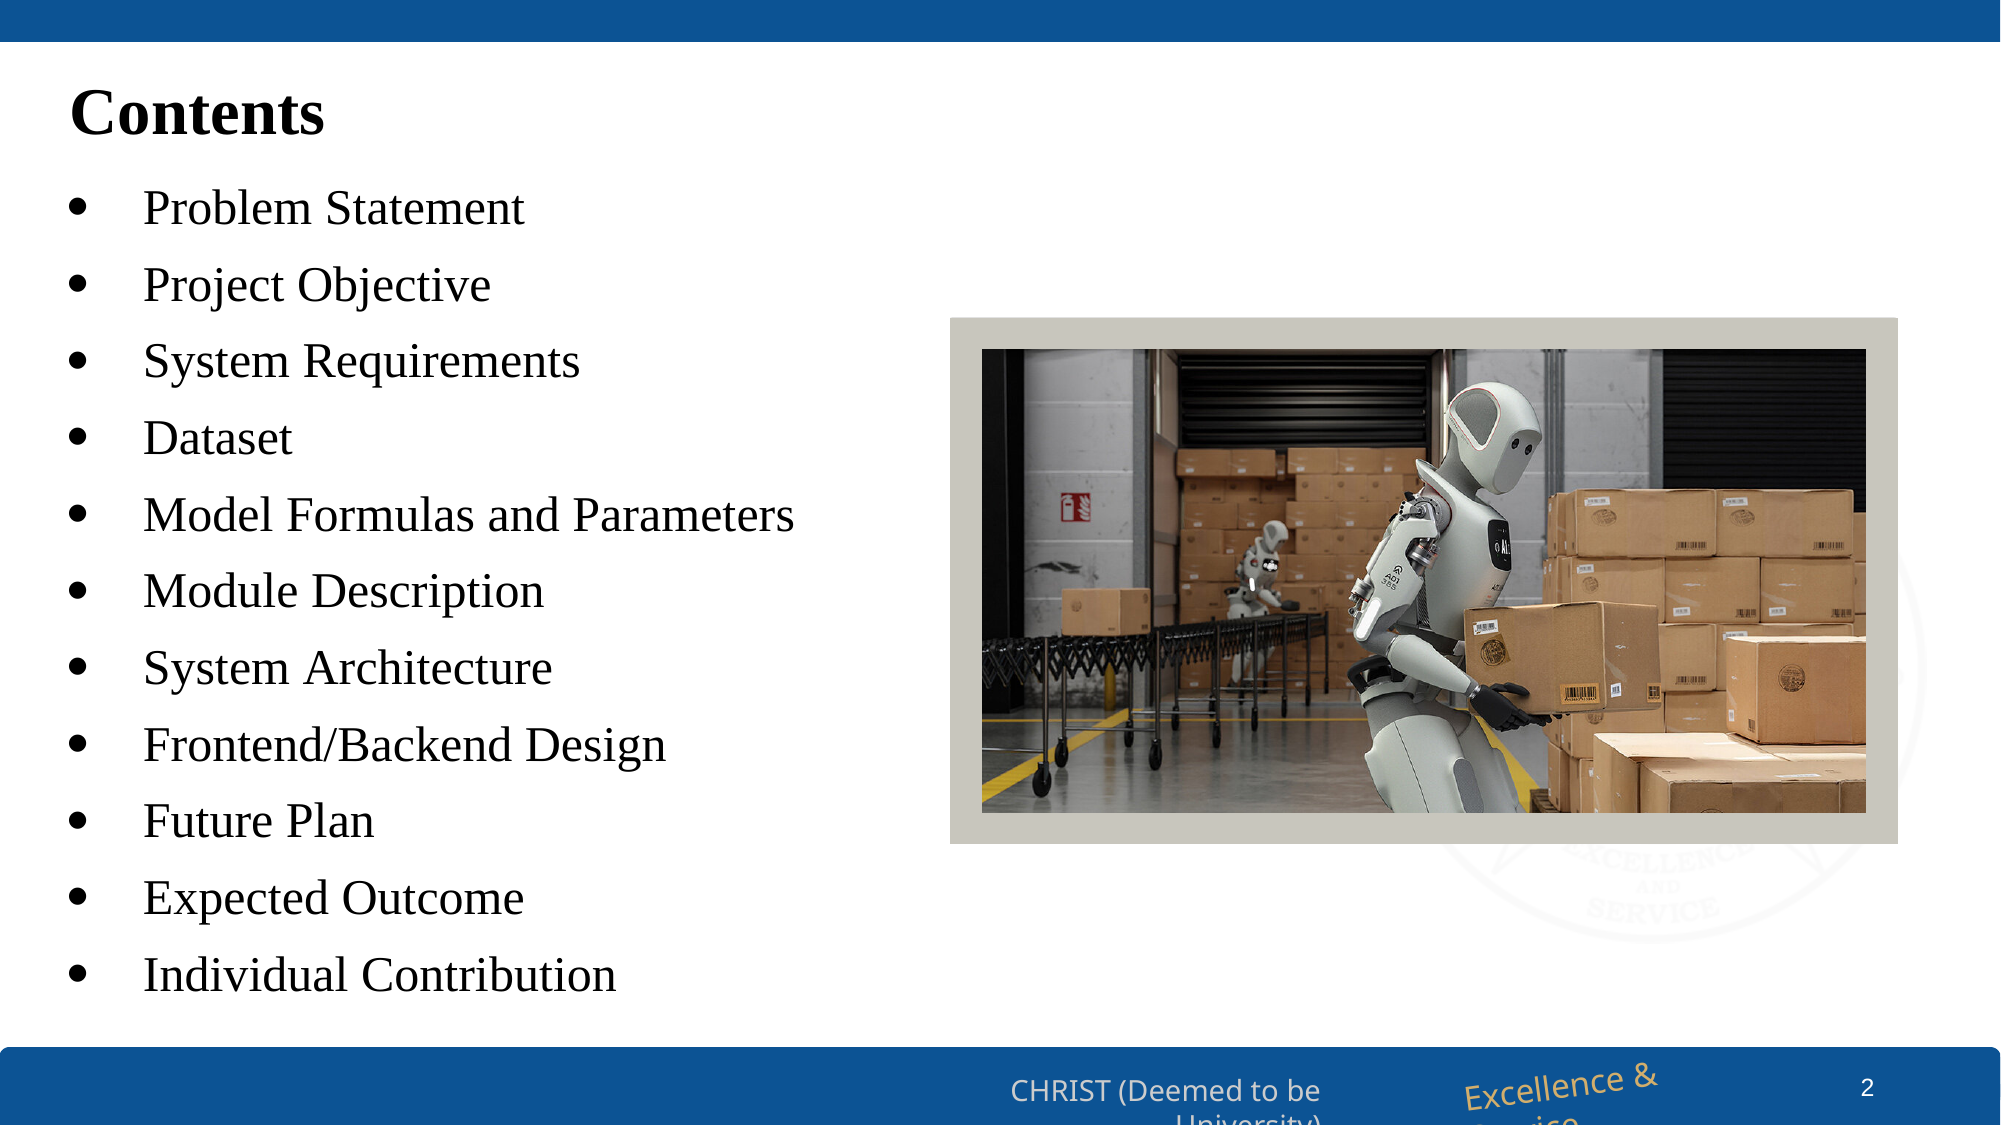

# Contents
Problem Statement
Project Objective
System Requirements
Dataset
Model Formulas and Parameters
Module Description
System Architecture
Frontend/Backend Design
Future Plan
Expected Outcome
Individual Contribution